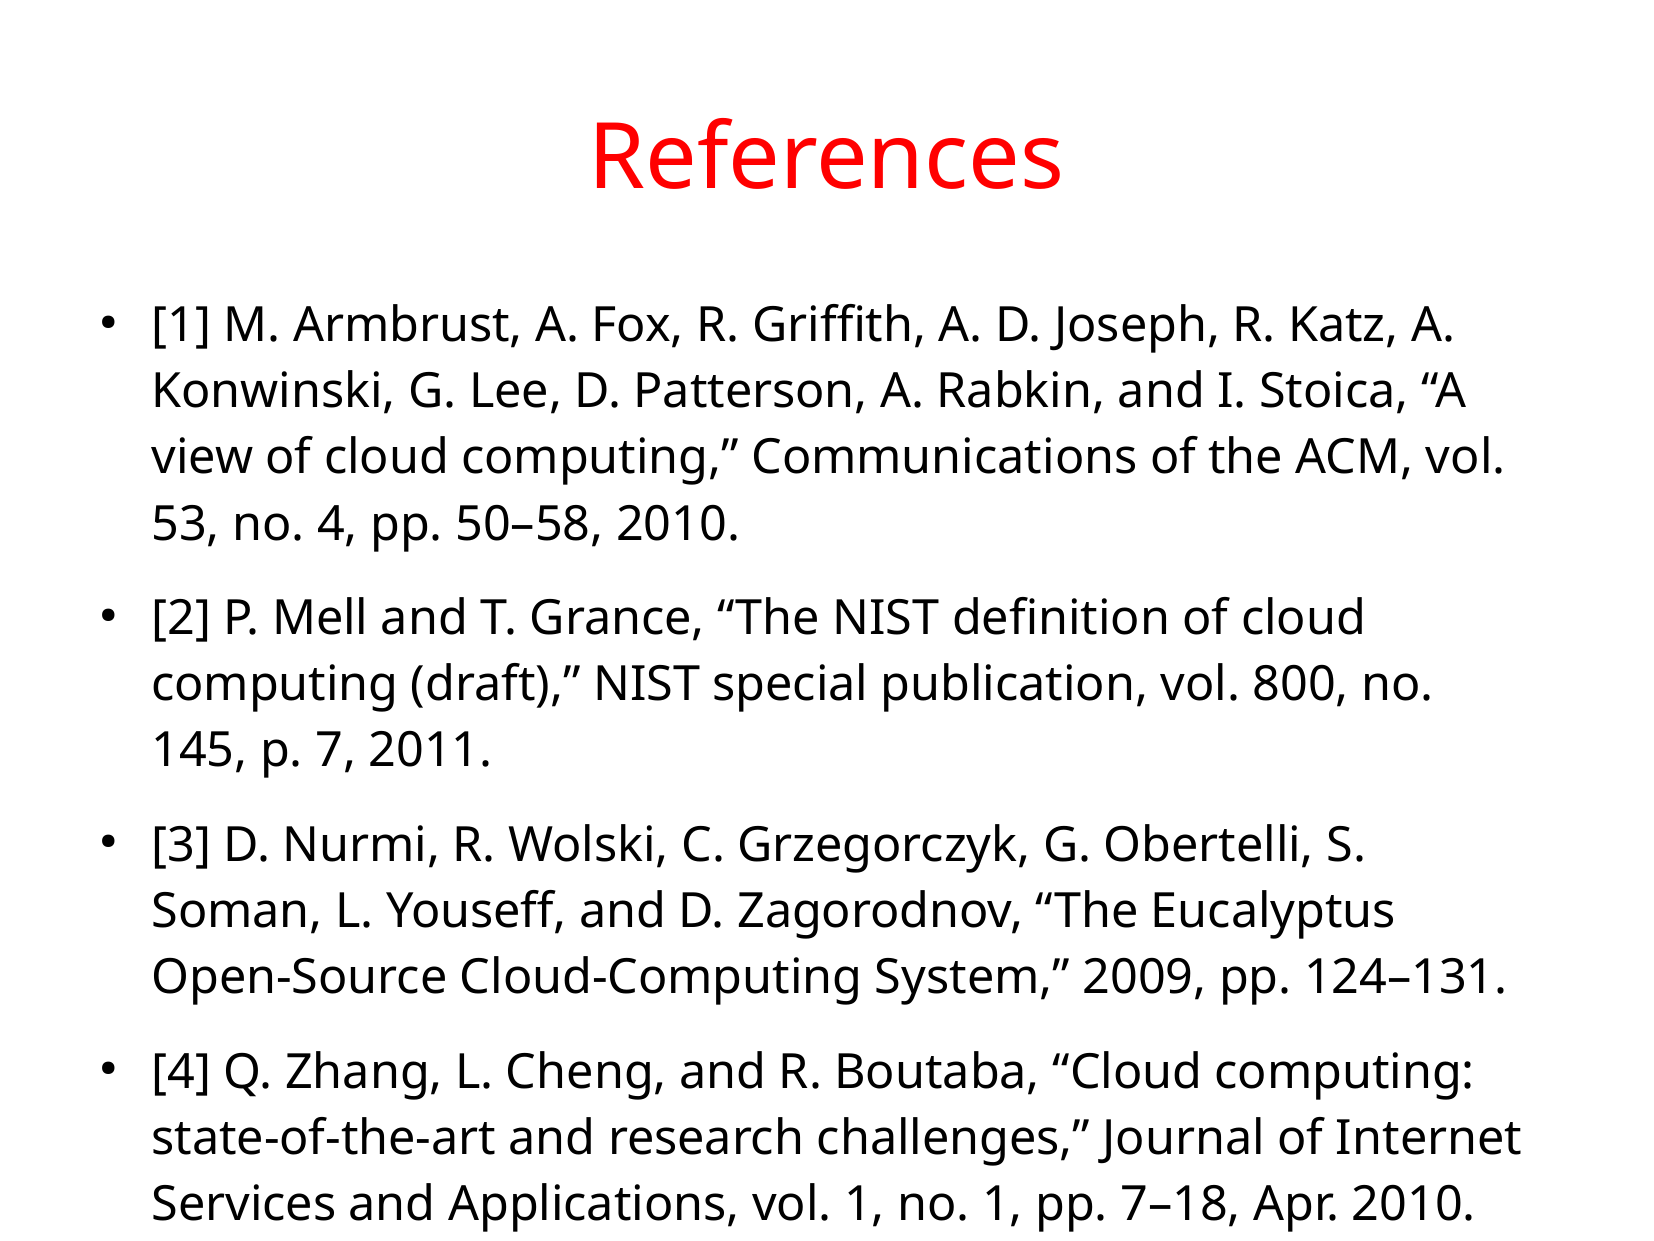

# References
[1] M. Armbrust, A. Fox, R. Griffith, A. D. Joseph, R. Katz, A. Konwinski, G. Lee, D. Patterson, A. Rabkin, and I. Stoica, “A view of cloud computing,” Communications of the ACM, vol. 53, no. 4, pp. 50–58, 2010.
[2] P. Mell and T. Grance, “The NIST definition of cloud computing (draft),” NIST special publication, vol. 800, no. 145, p. 7, 2011.
[3] D. Nurmi, R. Wolski, C. Grzegorczyk, G. Obertelli, S. Soman, L. Youseff, and D. Zagorodnov, “The Eucalyptus Open-Source Cloud-Computing System,” 2009, pp. 124–131.
[4] Q. Zhang, L. Cheng, and R. Boutaba, “Cloud computing: state-of-the-art and research challenges,” Journal of Internet Services and Applications, vol. 1, no. 1, pp. 7–18, Apr. 2010.